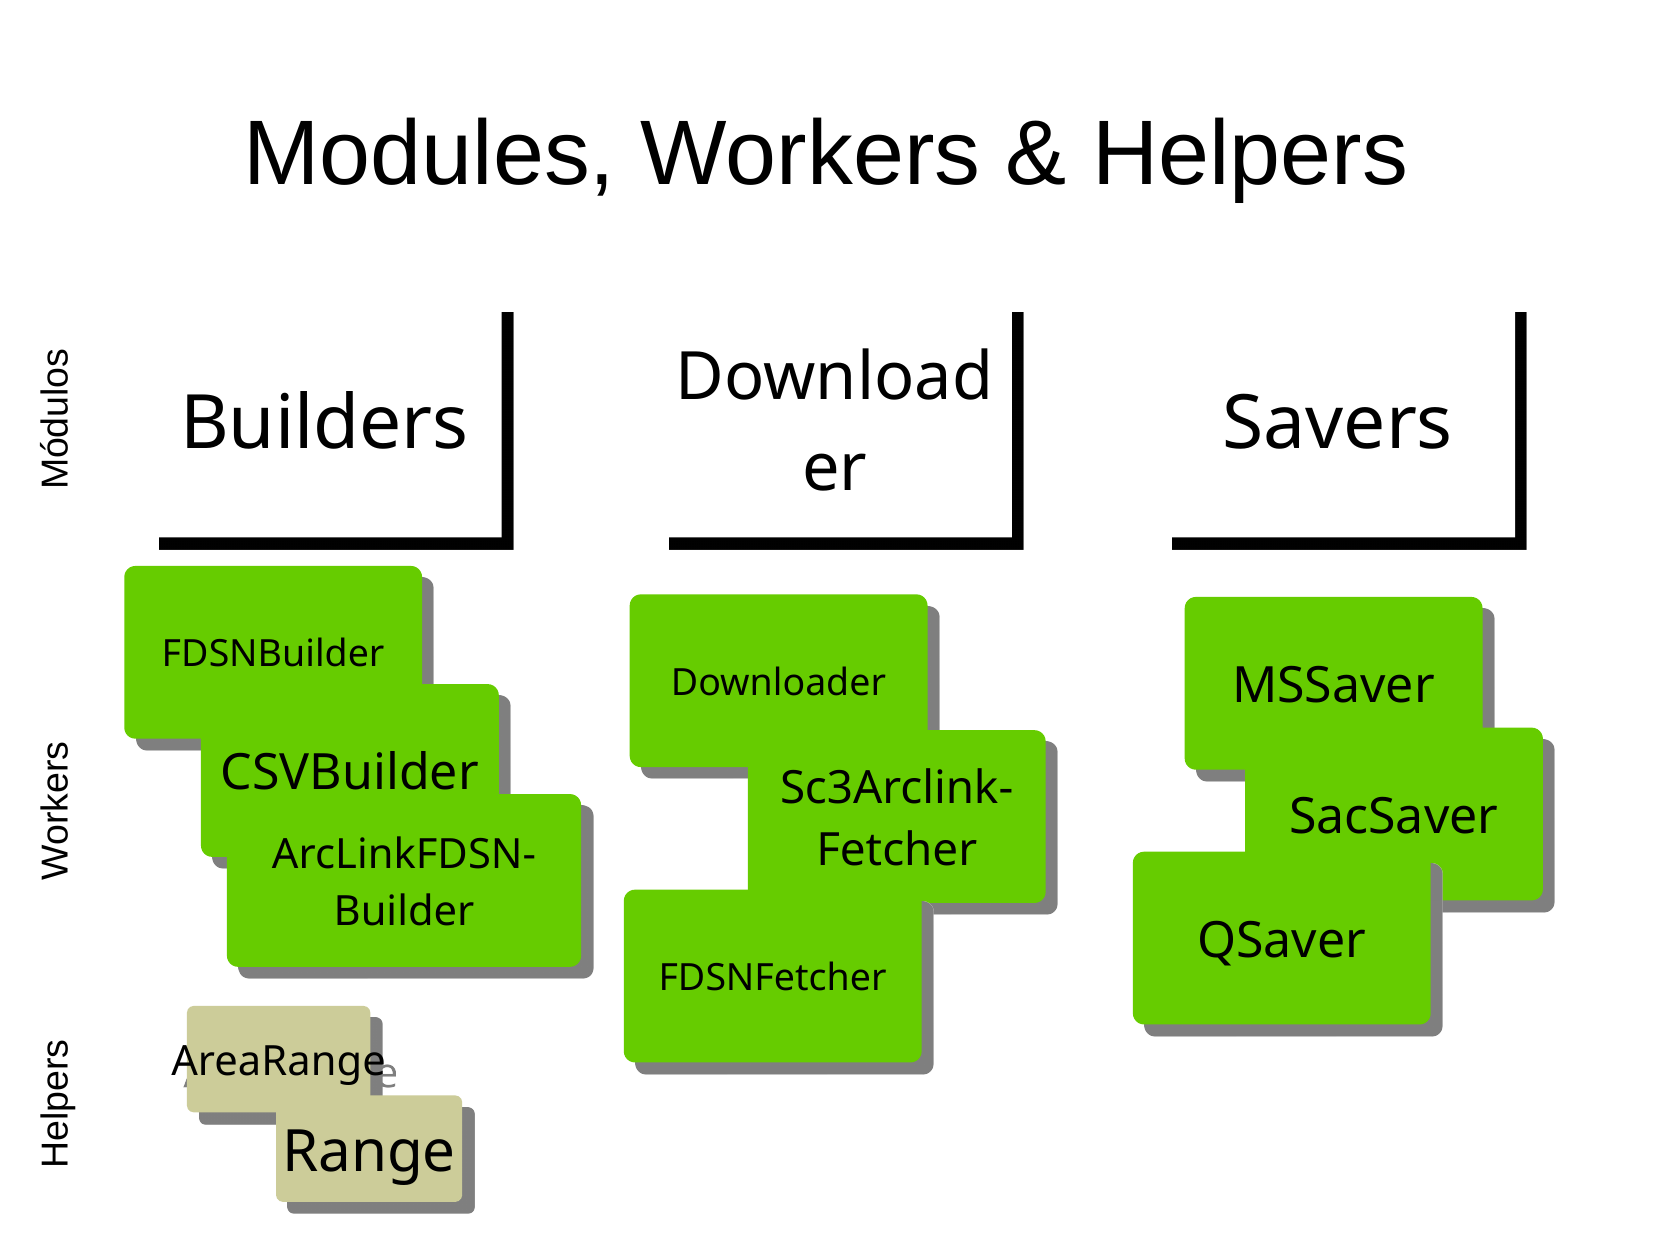

# Modules, Workers & Helpers
Builders
Downloader
Savers
Módulos
FDSNBuilder
Downloader
Sc3Arclink-
Fetcher
FDSNFetcher
MSSaver
SacSaver
QSaver
CSVBuilder
Workers
ArcLinkFDSN-
Builder
AreaRange
Range
Helpers